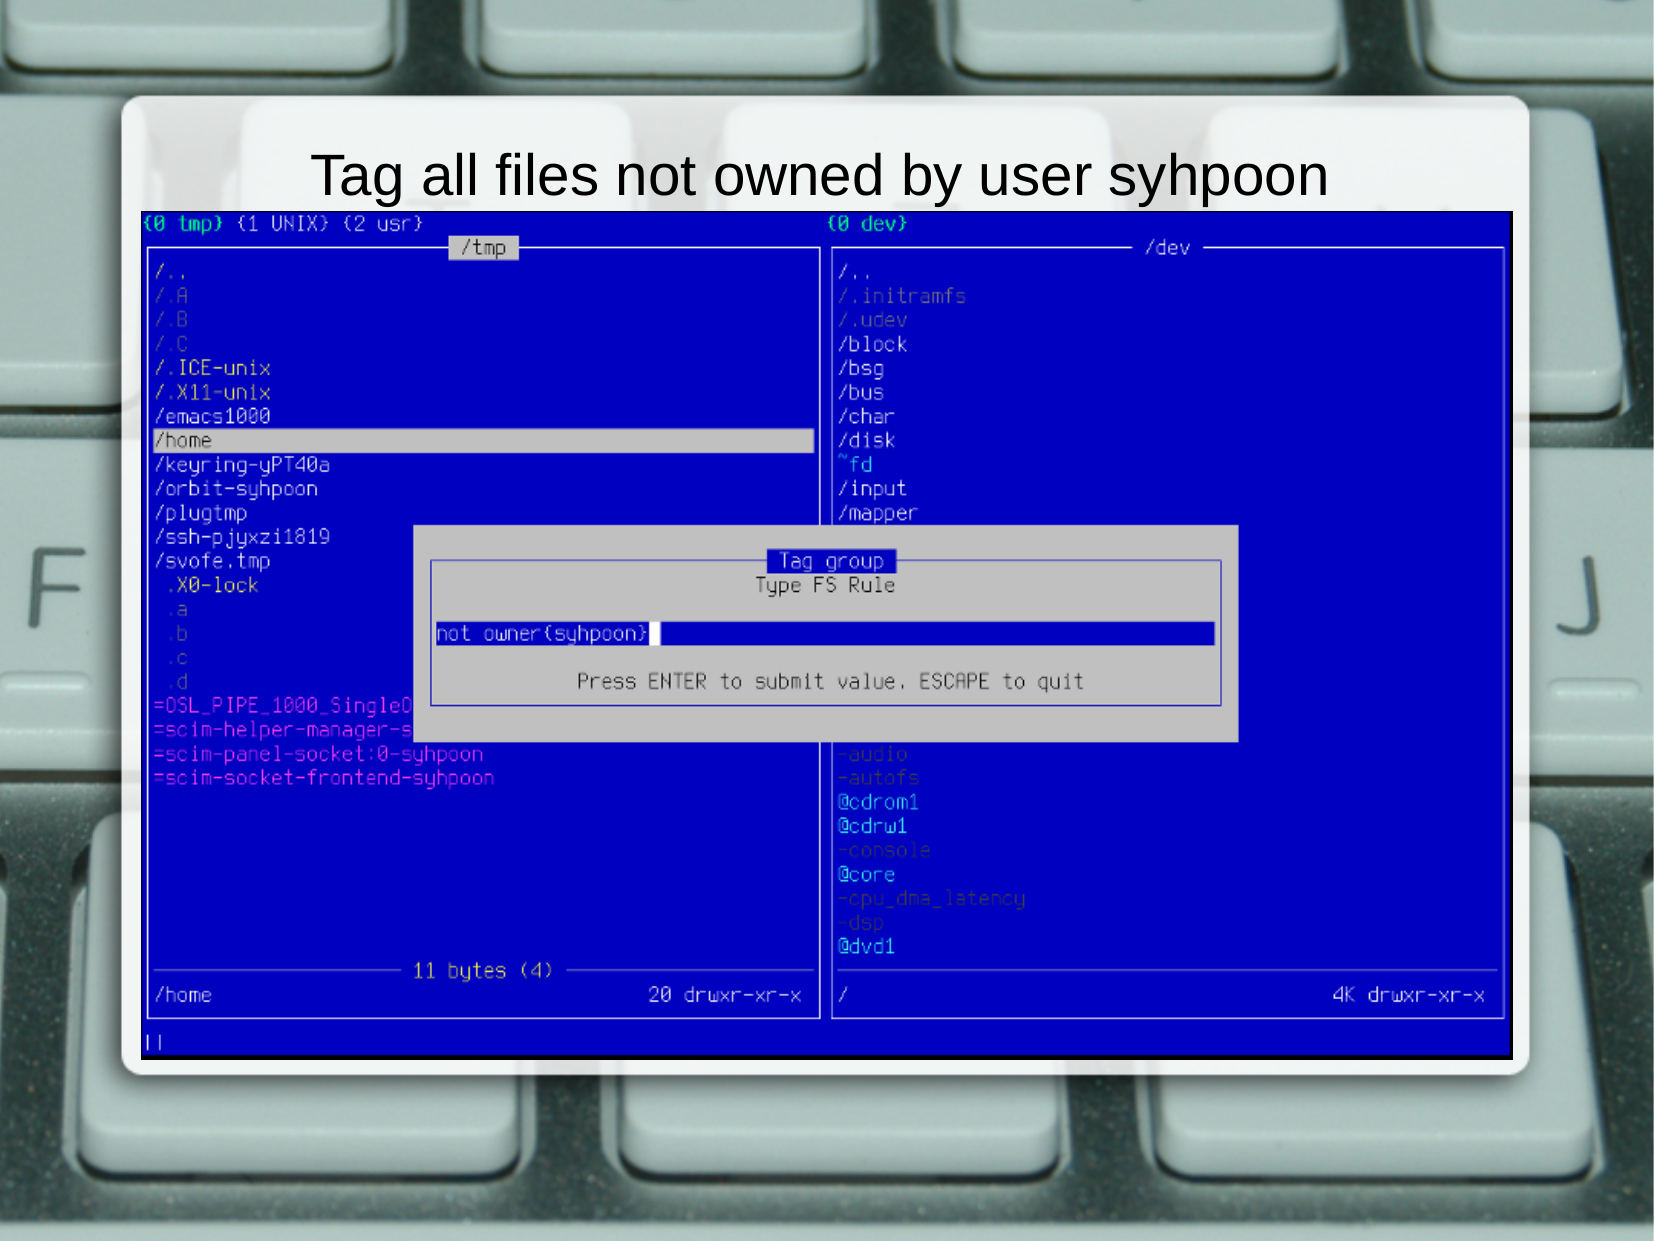

# Tag all files not owned by user syhpoon